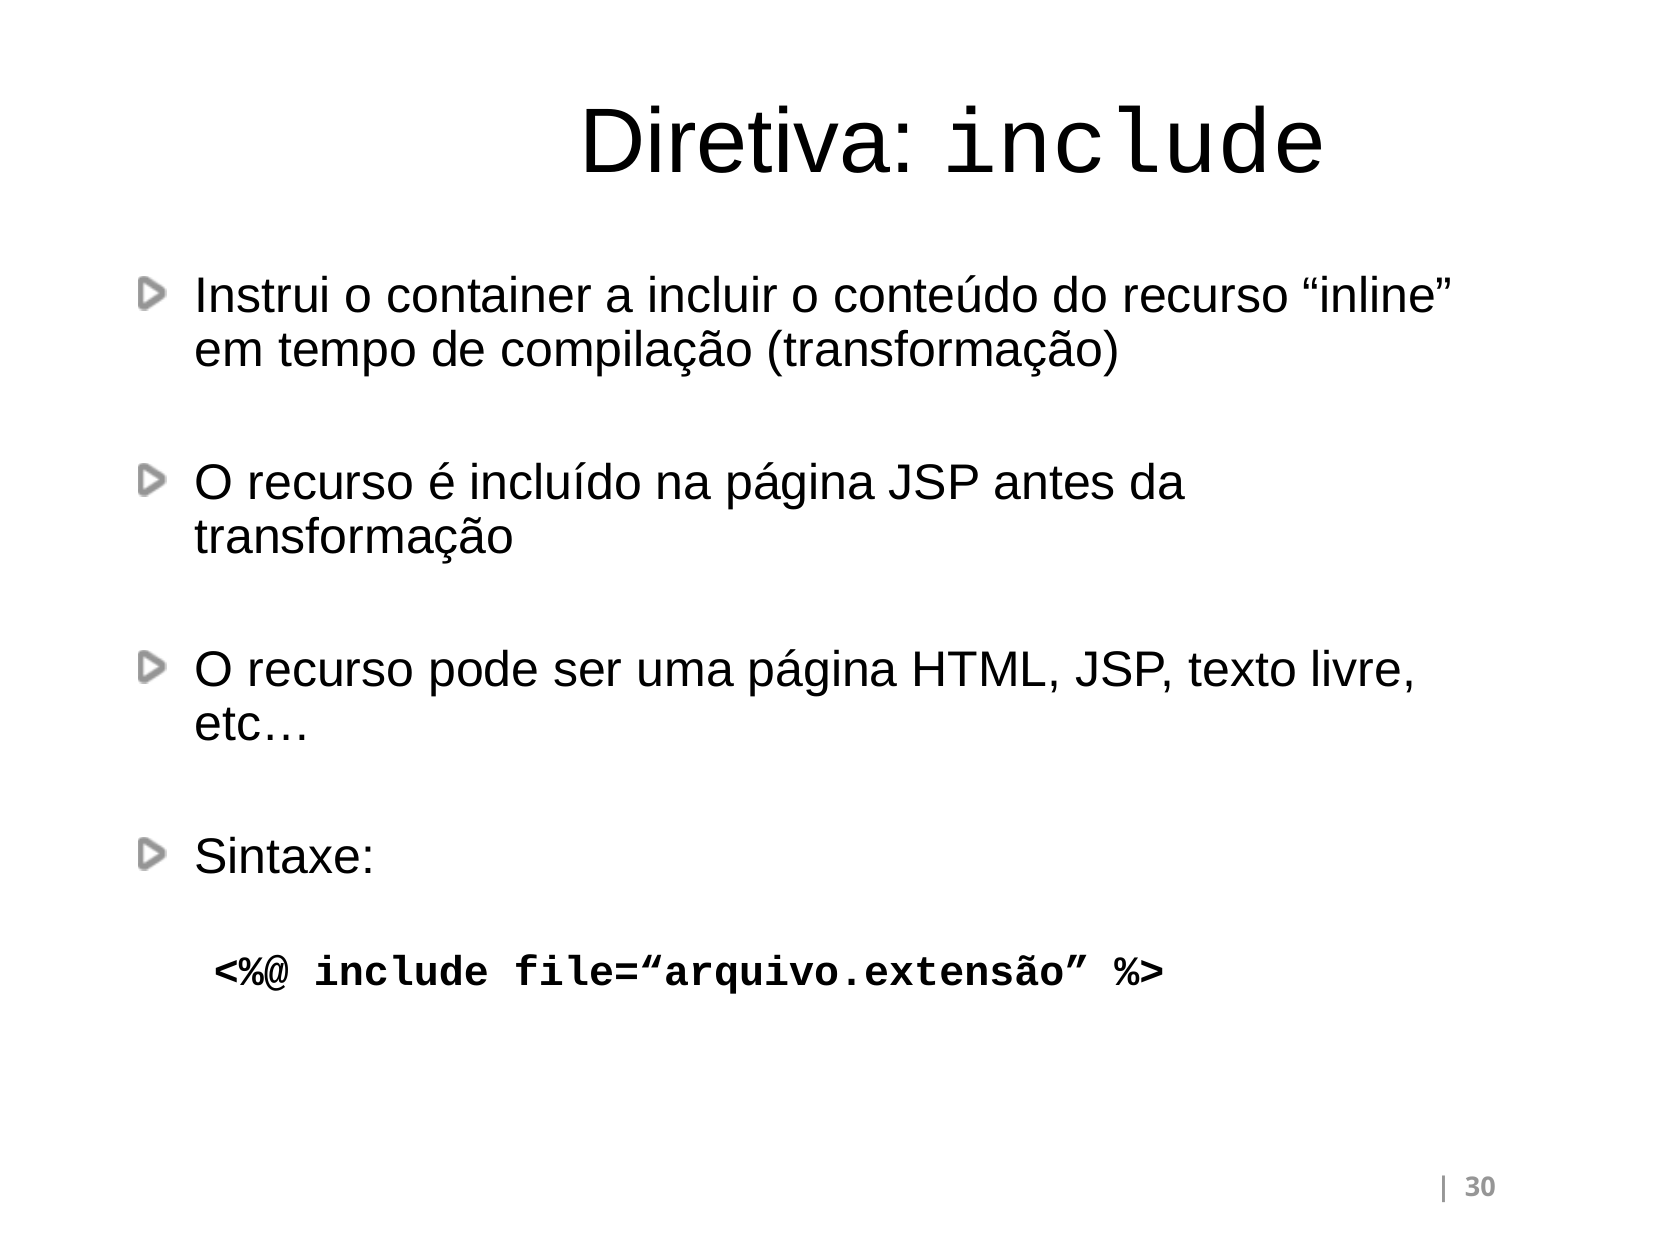

# Diretiva: include
Instrui o container a incluir o conteúdo do recurso “inline” em tempo de compilação (transformação)‏
O recurso é incluído na página JSP antes da transformação
O recurso pode ser uma página HTML, JSP, texto livre, etc…
Sintaxe:
<%@ include file=“arquivo.extensão” %>